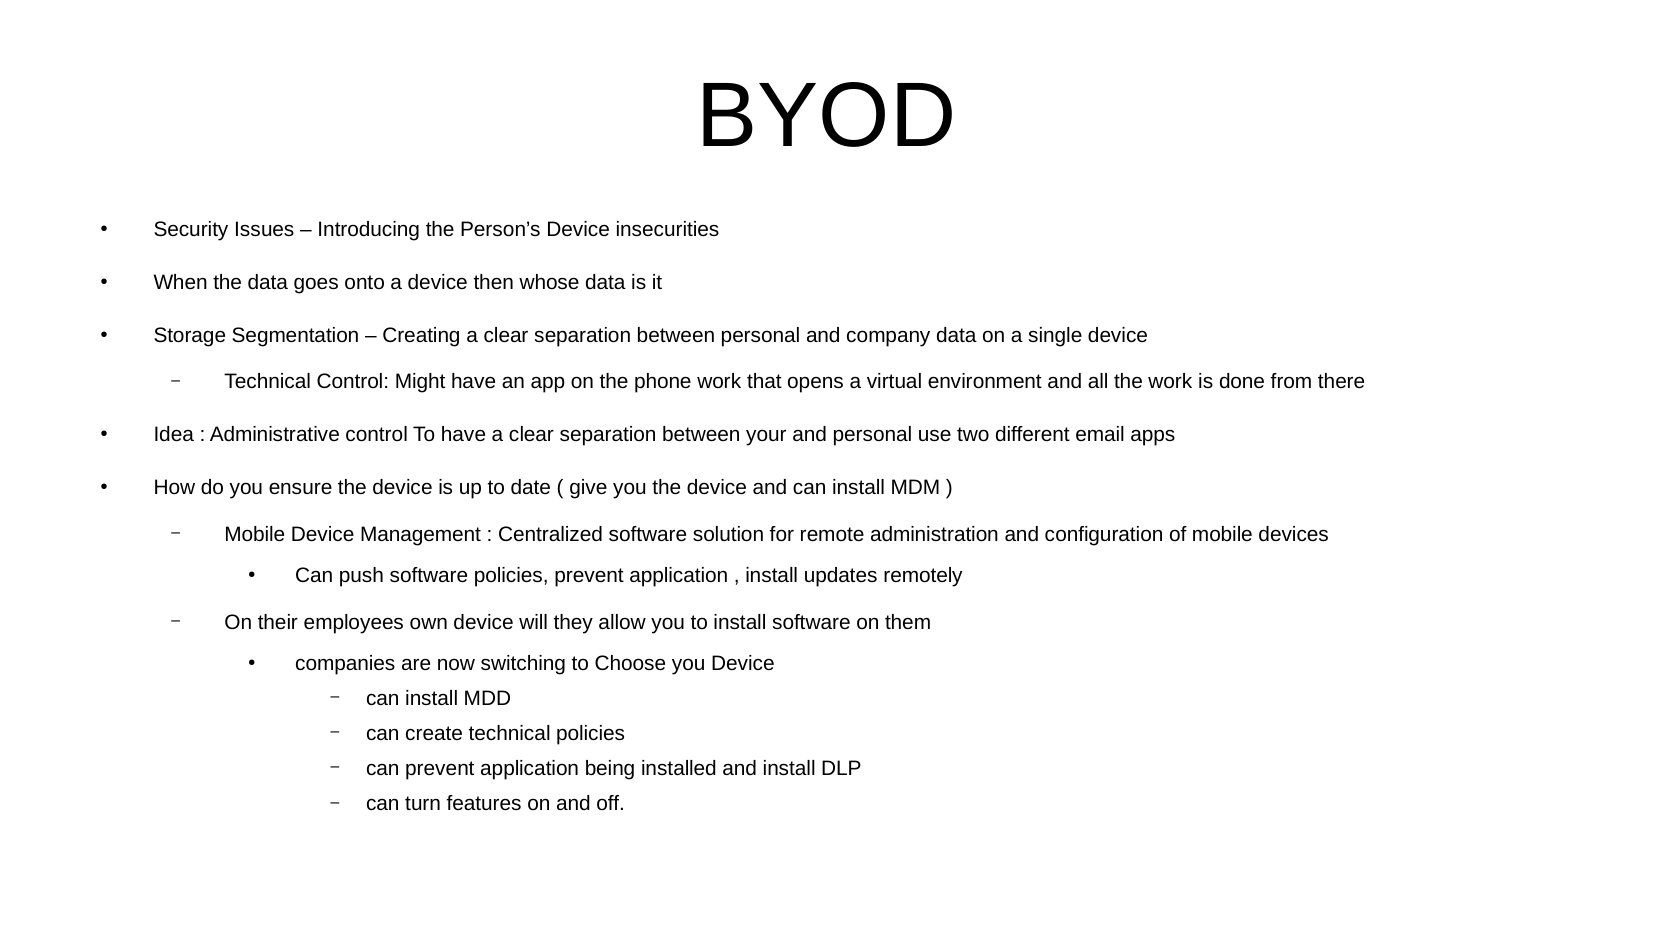

# BYOD
Security Issues – Introducing the Person’s Device insecurities
When the data goes onto a device then whose data is it
Storage Segmentation – Creating a clear separation between personal and company data on a single device
Technical Control: Might have an app on the phone work that opens a virtual environment and all the work is done from there
Idea : Administrative control To have a clear separation between your and personal use two different email apps
How do you ensure the device is up to date ( give you the device and can install MDM )
Mobile Device Management : Centralized software solution for remote administration and configuration of mobile devices
Can push software policies, prevent application , install updates remotely
On their employees own device will they allow you to install software on them
companies are now switching to Choose you Device
can install MDD
can create technical policies
can prevent application being installed and install DLP
can turn features on and off.